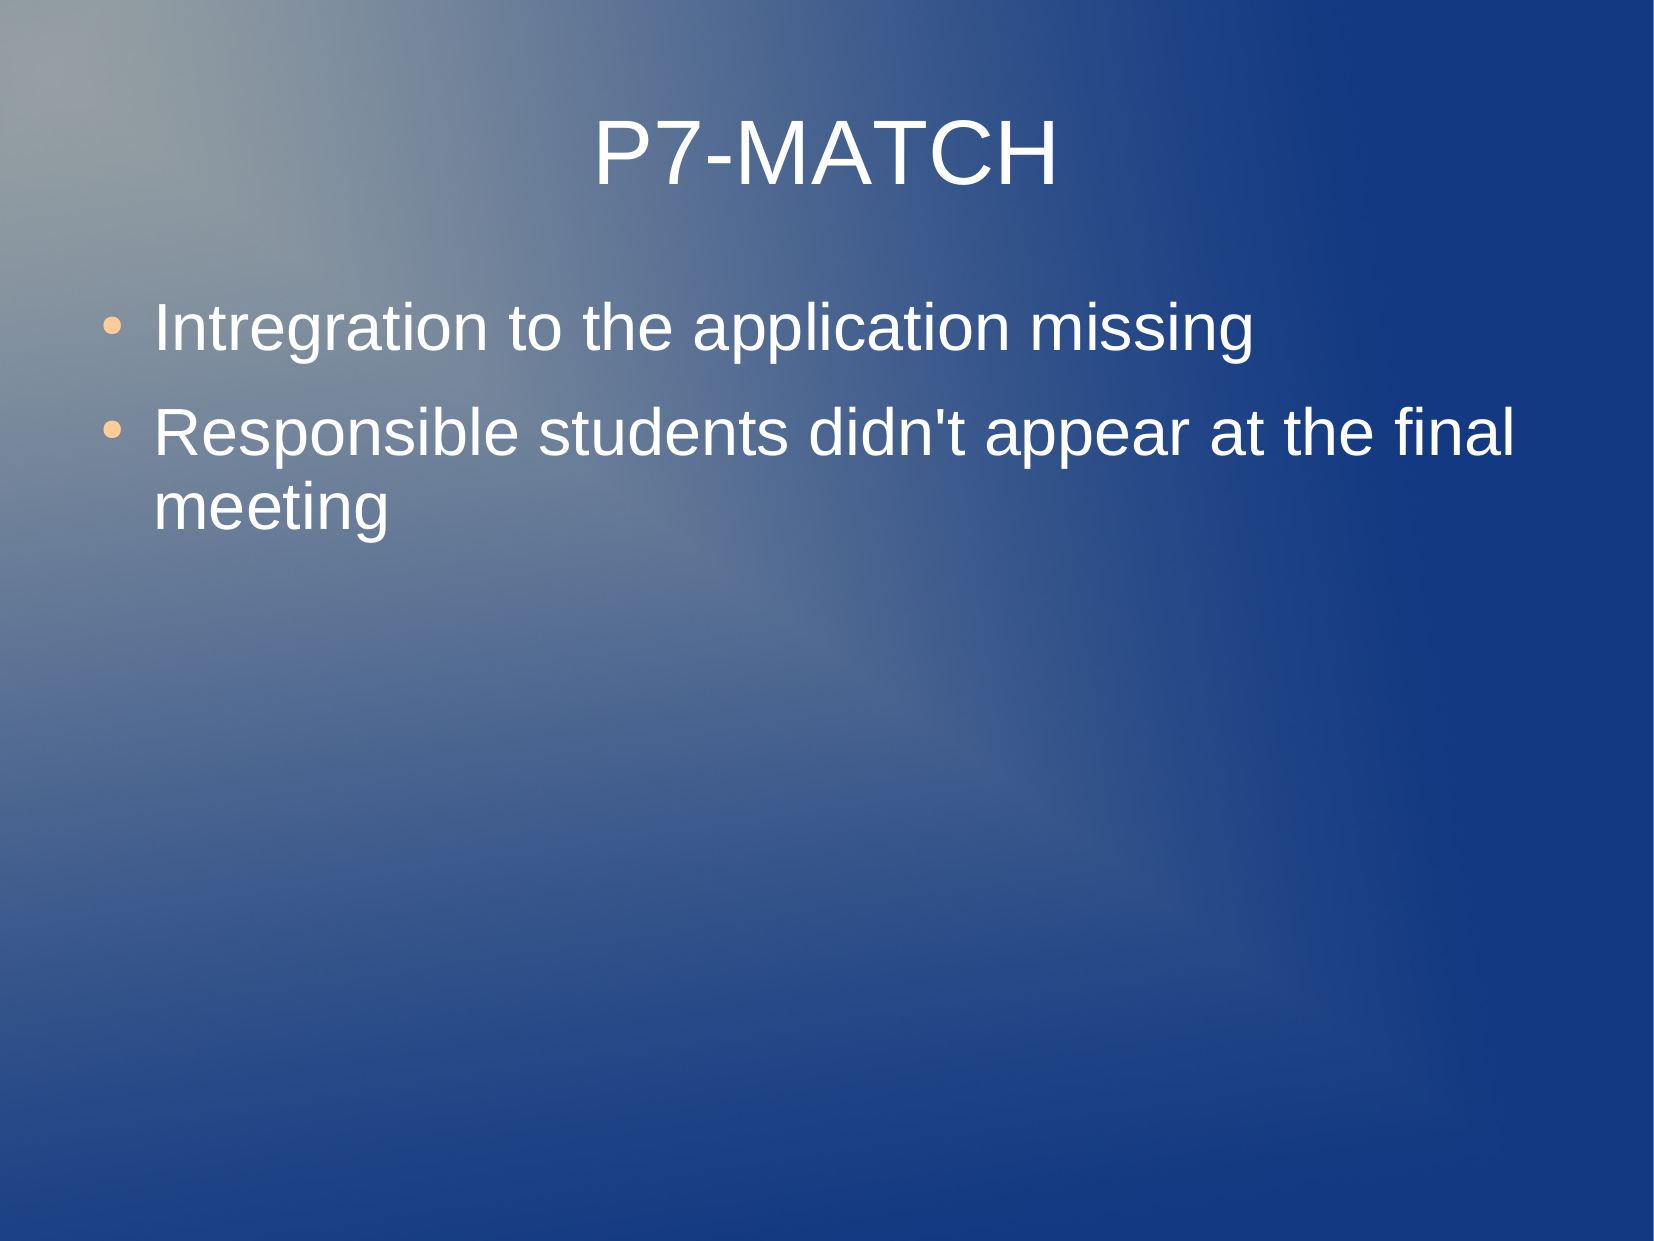

# P7-MATCH
Intregration to the application missing
Responsible students didn't appear at the final meeting